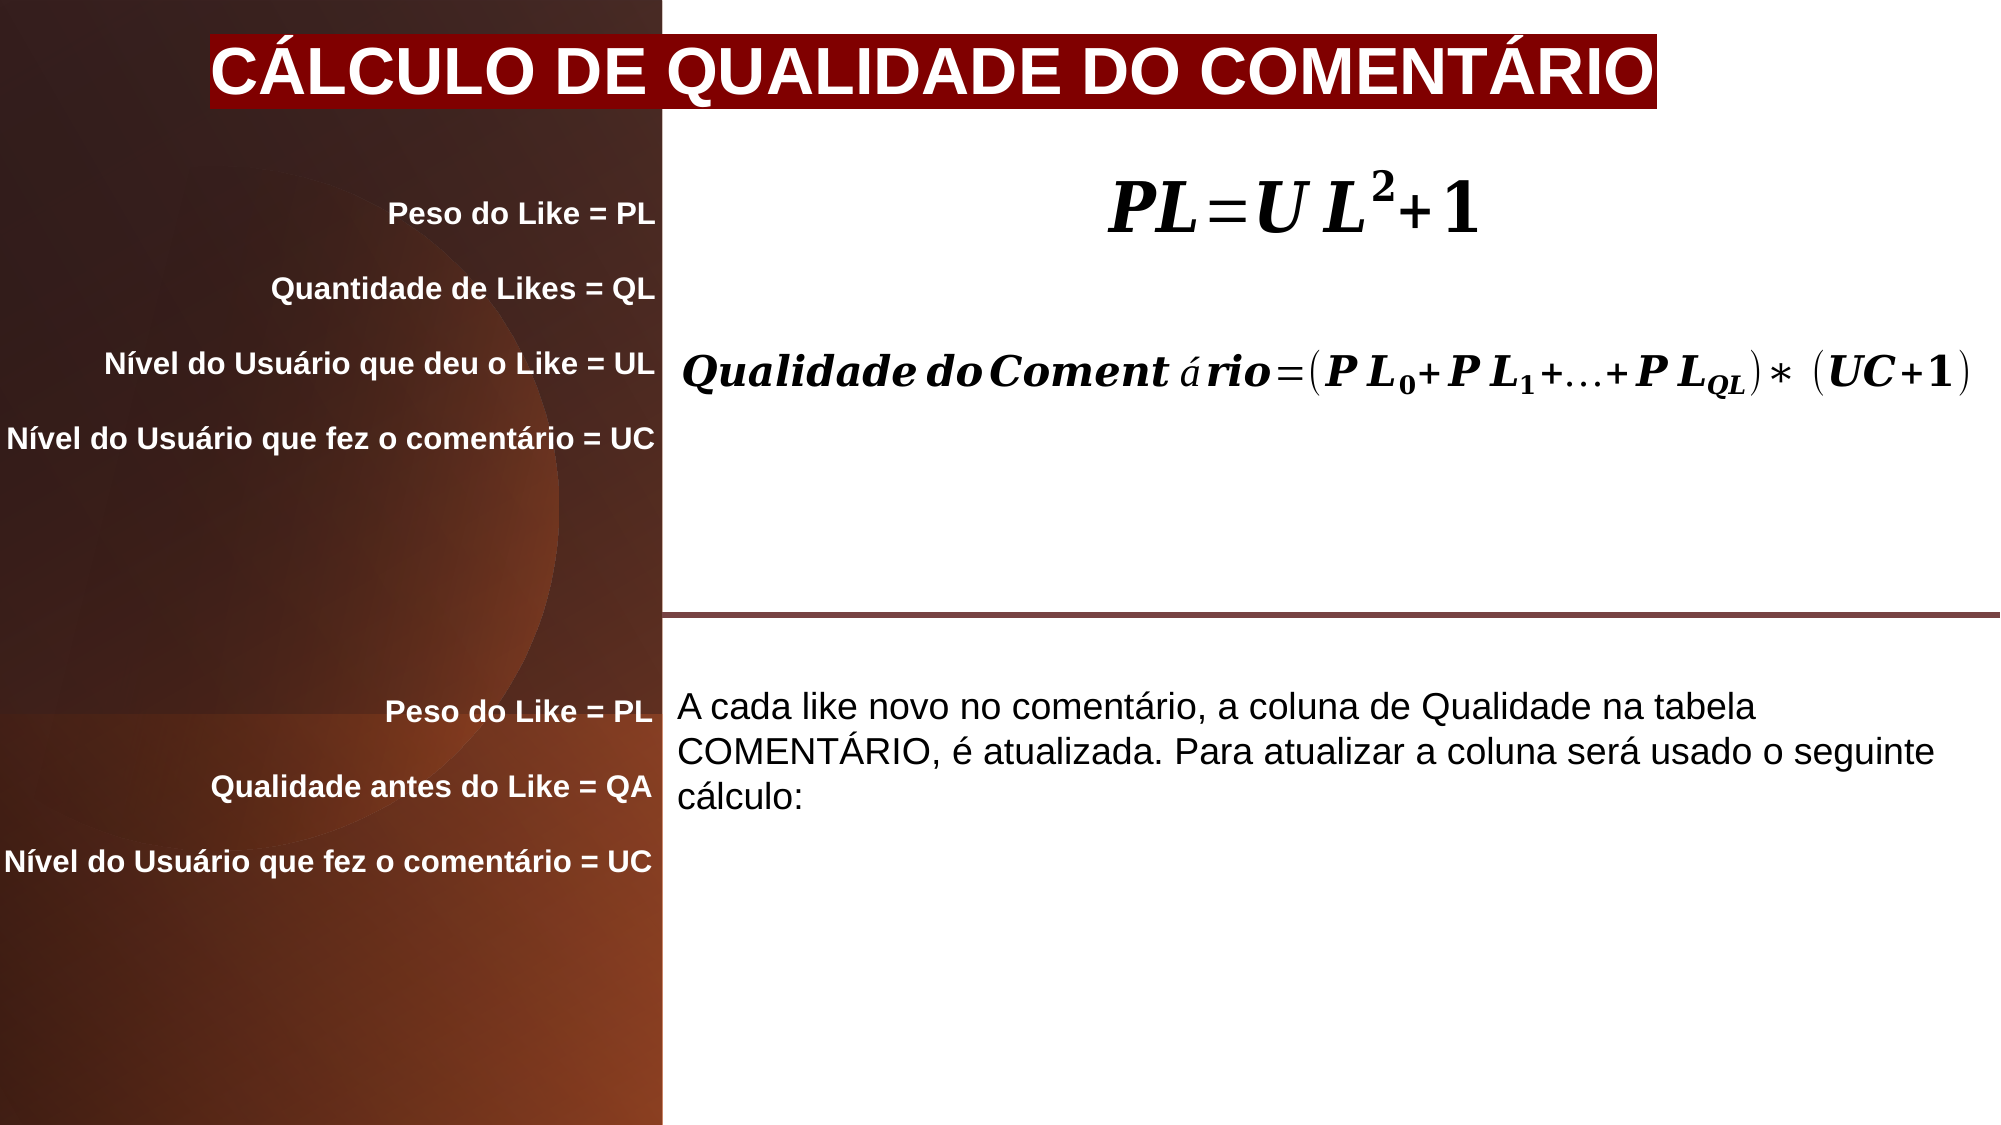

CÁLCULO DE QUALIDADE DO COMENTÁRIO
Peso do Like = PL
Quantidade de Likes = QL
Nível do Usuário que deu o Like = UL
Nível do Usuário que fez o comentário = UC
A cada like novo no comentário, a coluna de Qualidade na tabela COMENTÁRIO, é atualizada. Para atualizar a coluna será usado o seguinte cálculo:
Peso do Like = PL
Qualidade antes do Like = QA
Nível do Usuário que fez o comentário = UC